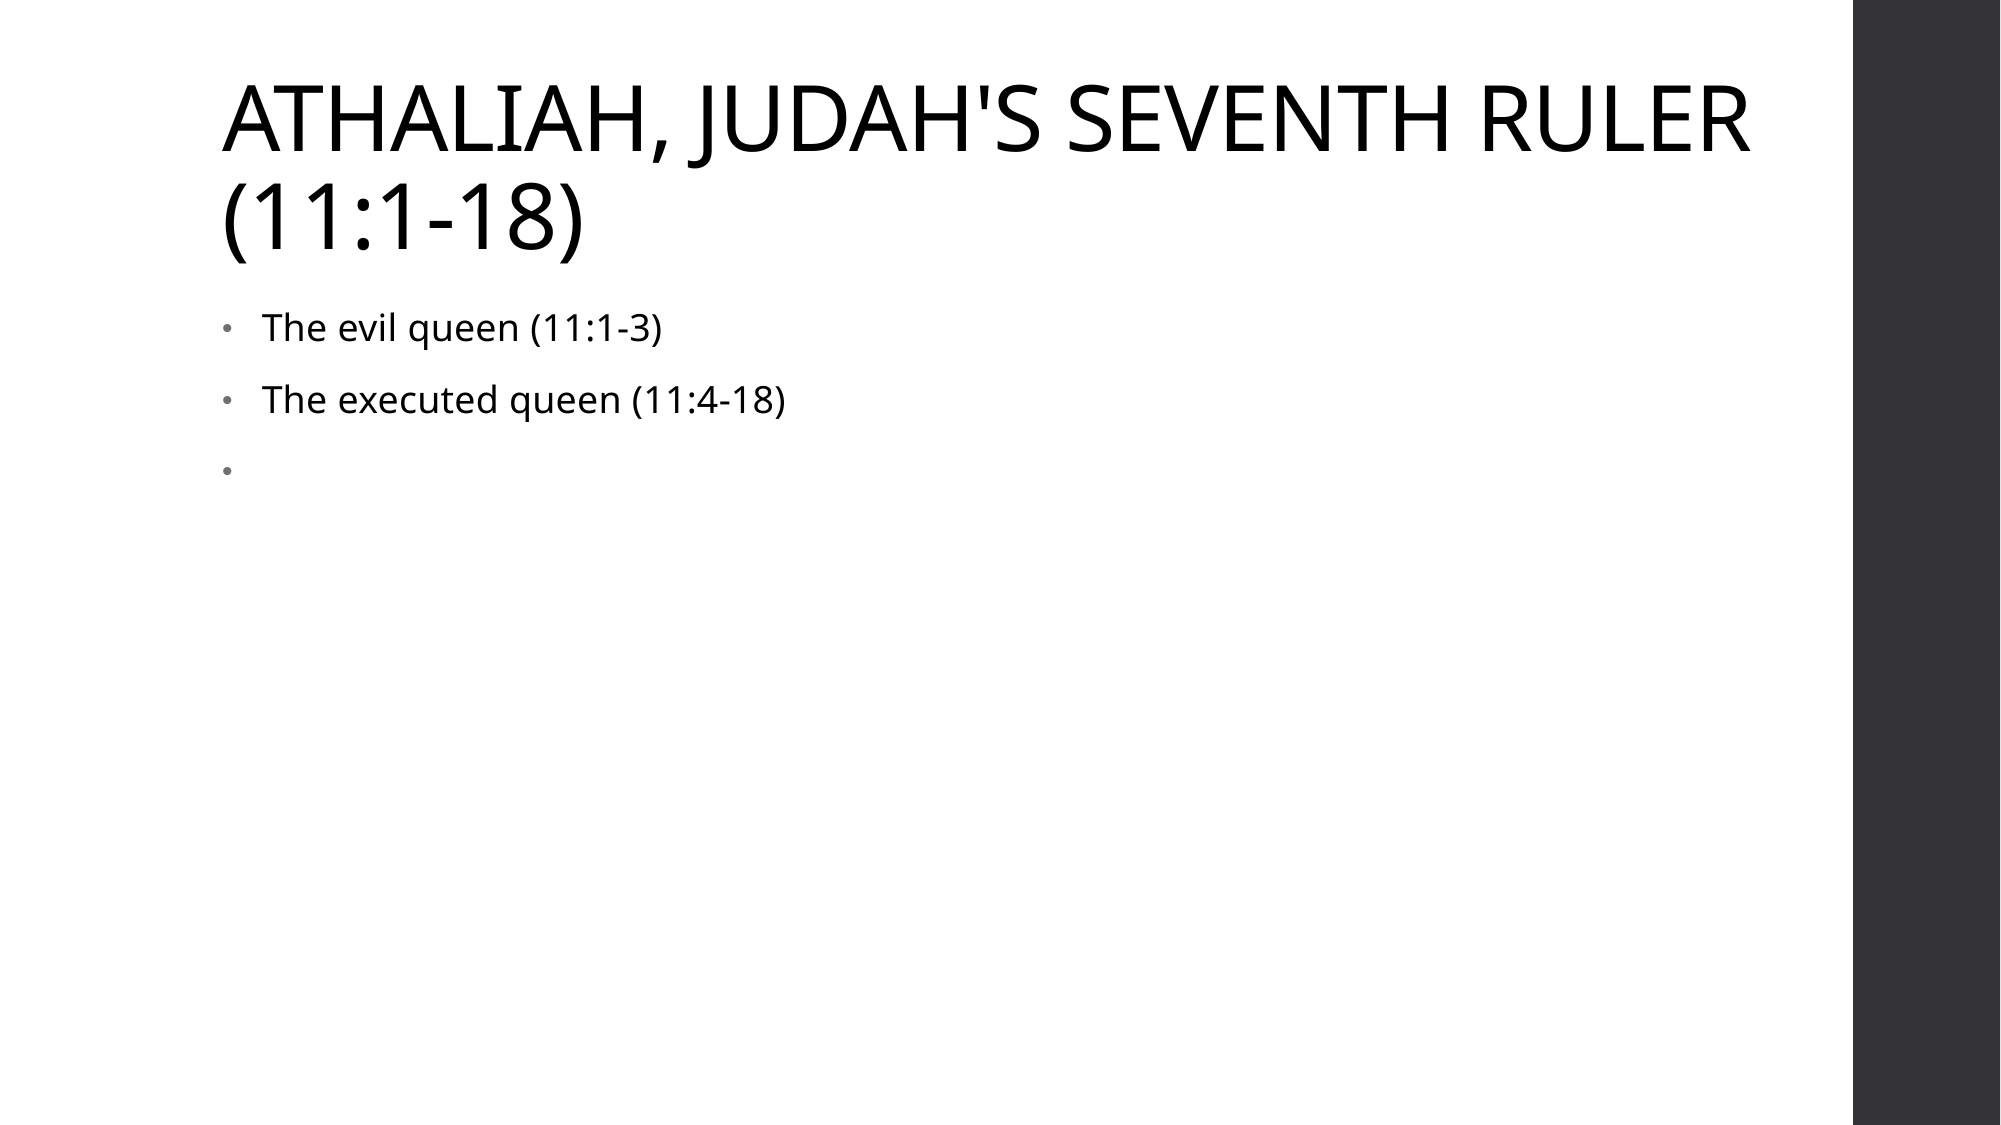

# ATHALIAH, JUDAH'S SEVENTH RULER (11:1-18)
 The evil queen (11:1-3)
 The executed queen (11:4-18)